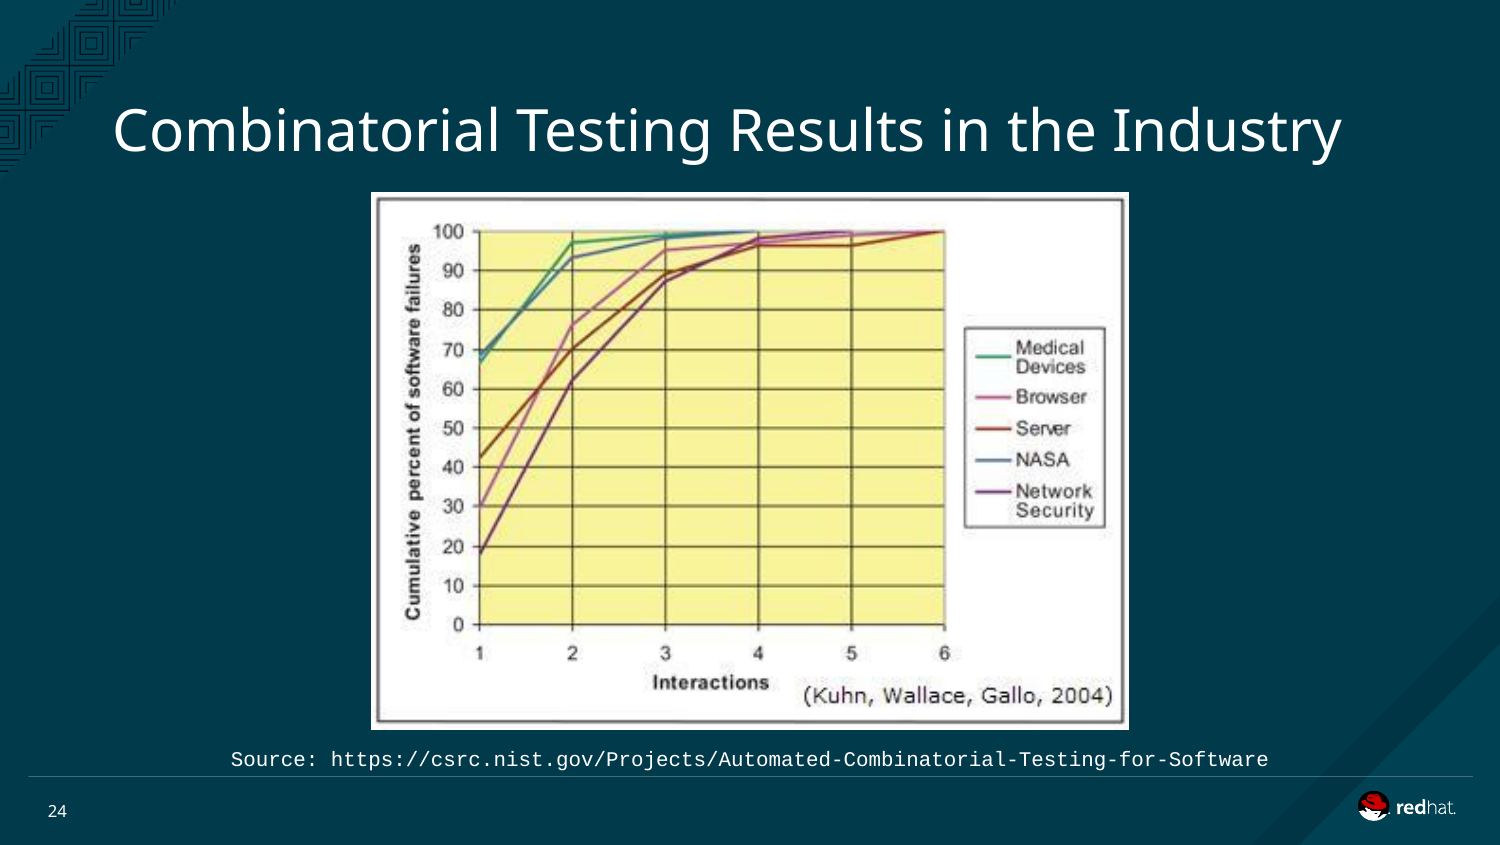

# Combinatorial Testing Results in the Industry
Source: https://csrc.nist.gov/Projects/Automated-Combinatorial-Testing-for-Software
24